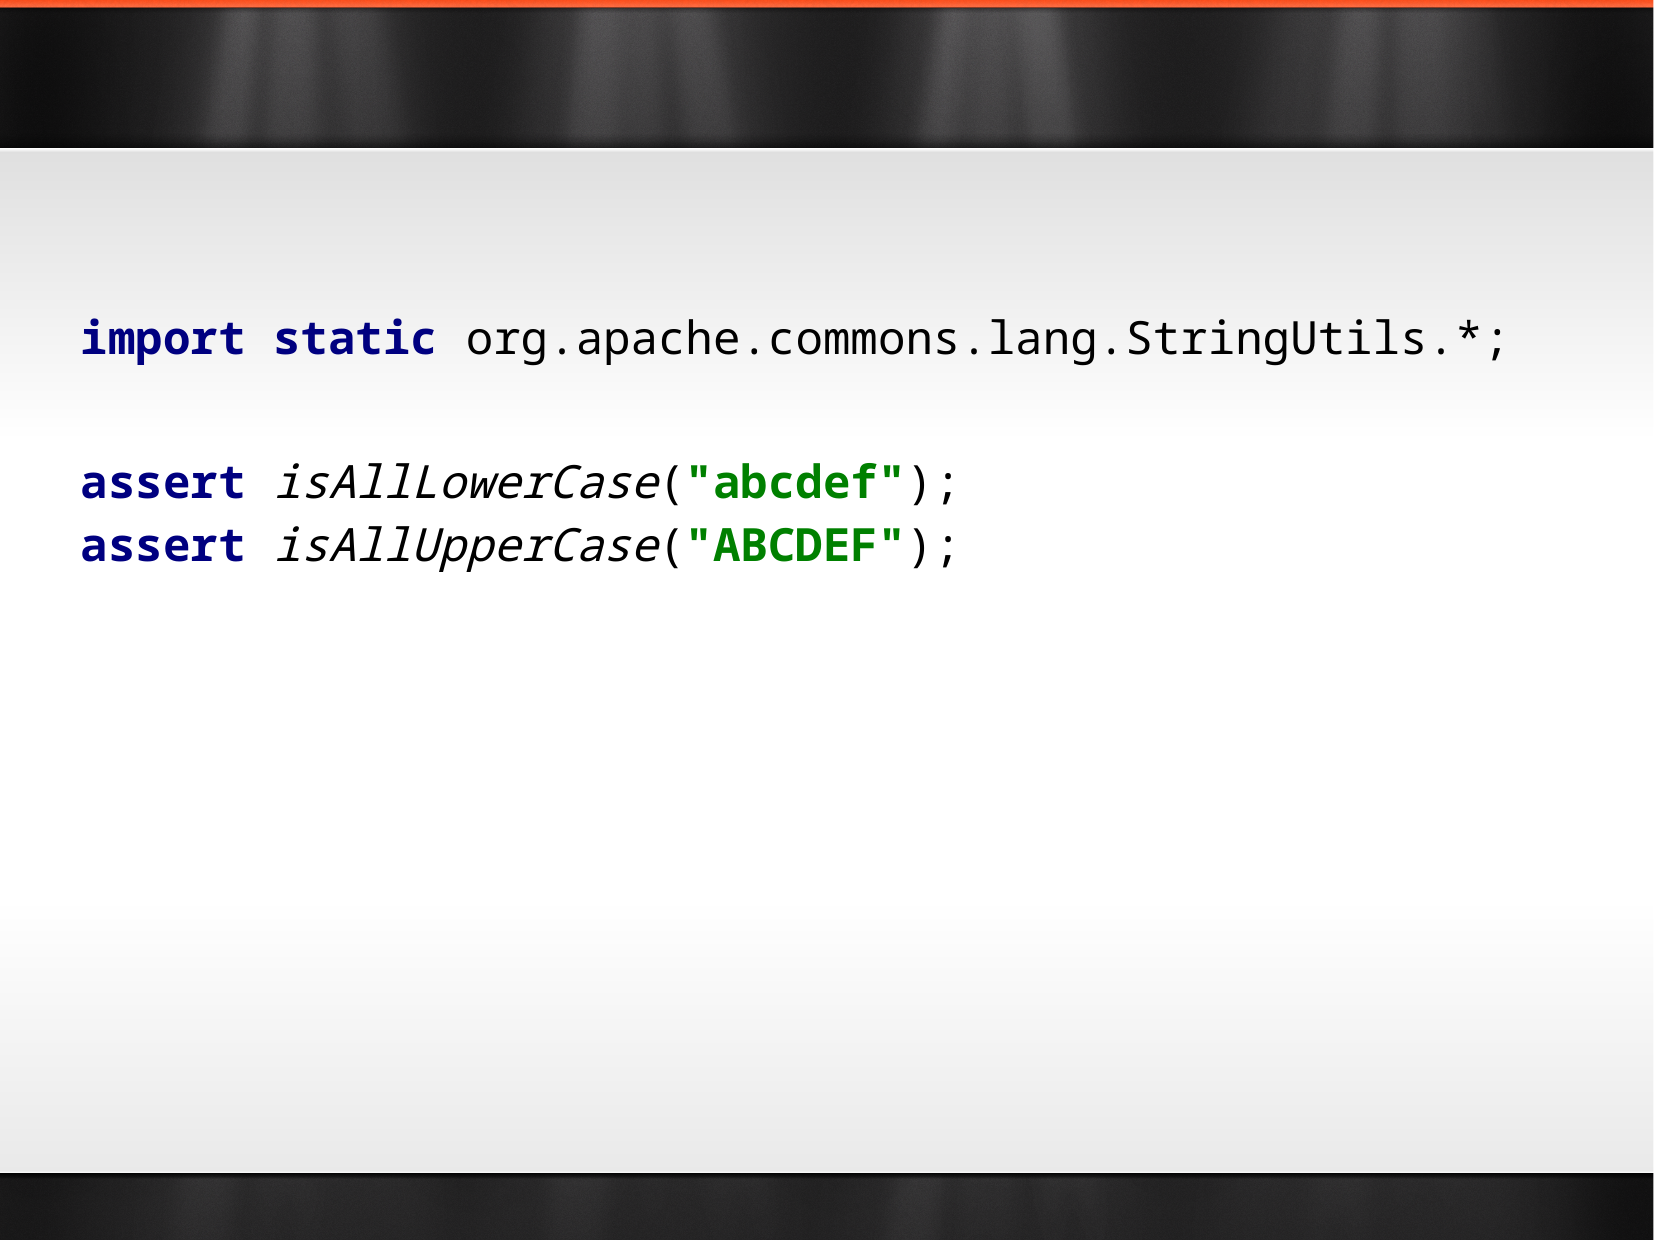

#
import static org.apache.commons.lang.StringUtils.*;
assert isAllLowerCase("abcdef");
assert isAllUpperCase("ABCDEF");